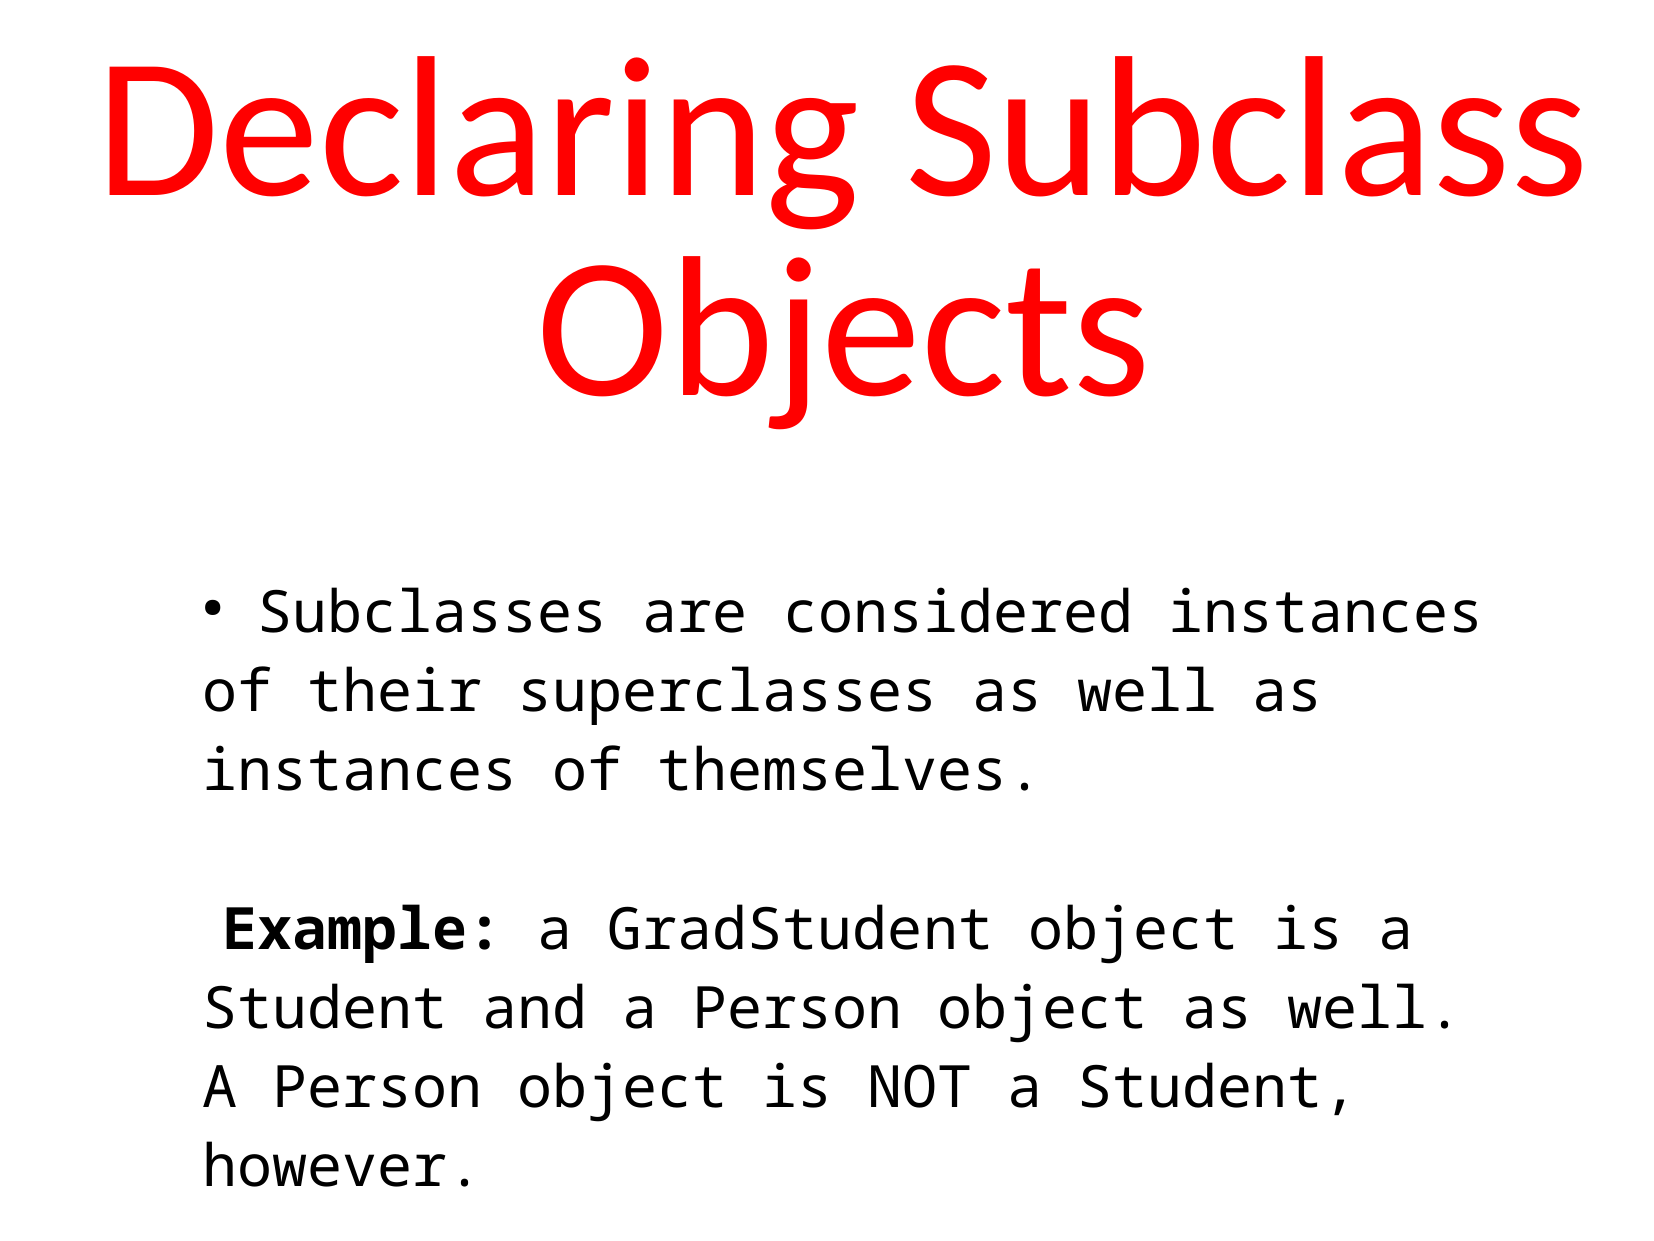

Declaring Subclass Objects
 Subclasses are considered instances of their superclasses as well as instances of themselves.
Example: a GradStudent object is a Student and a Person object as well. A Person object is NOT a Student, however.